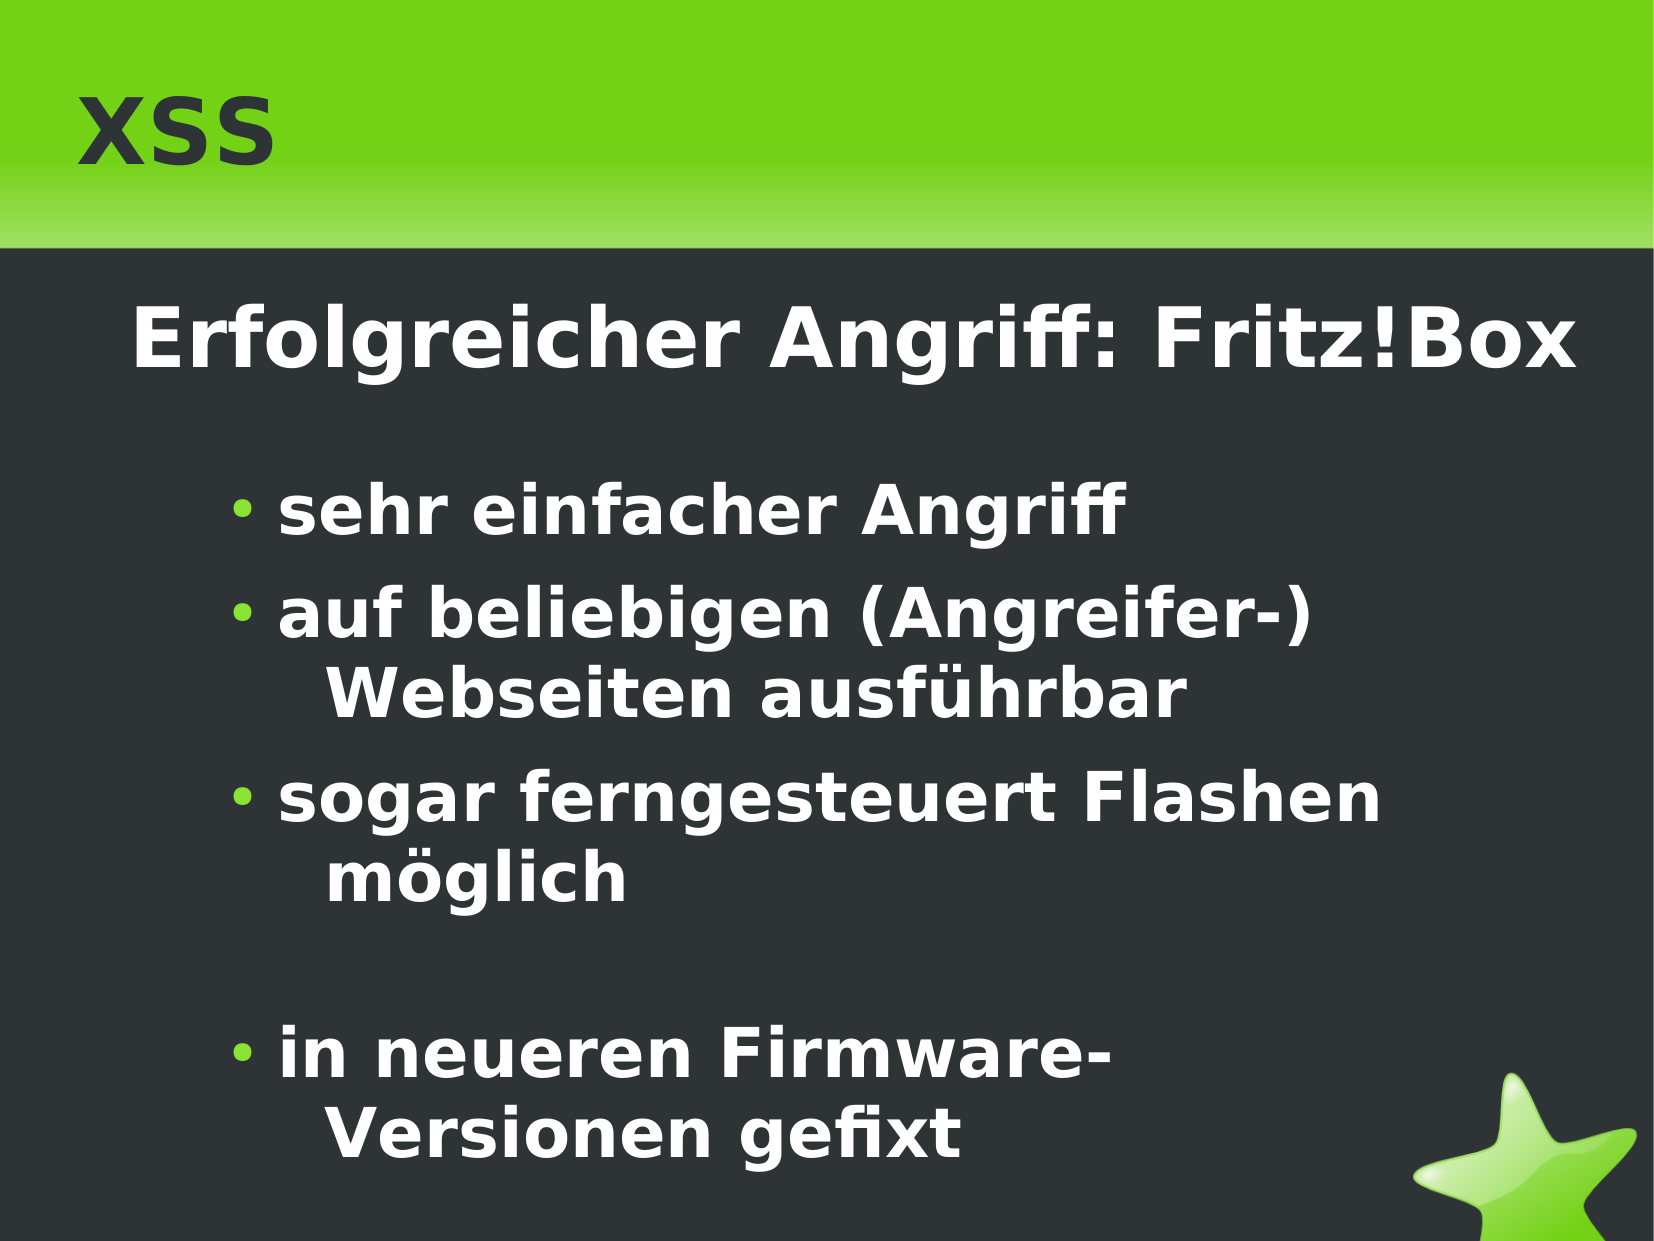

# XSS
Erfolgreicher Angriff: Fritz!Box
sehr einfacher Angriff
auf beliebigen (Angreifer-) Webseiten ausführbar
sogar ferngesteuert Flashen möglich
in neueren Firmware- Versionen gefixt